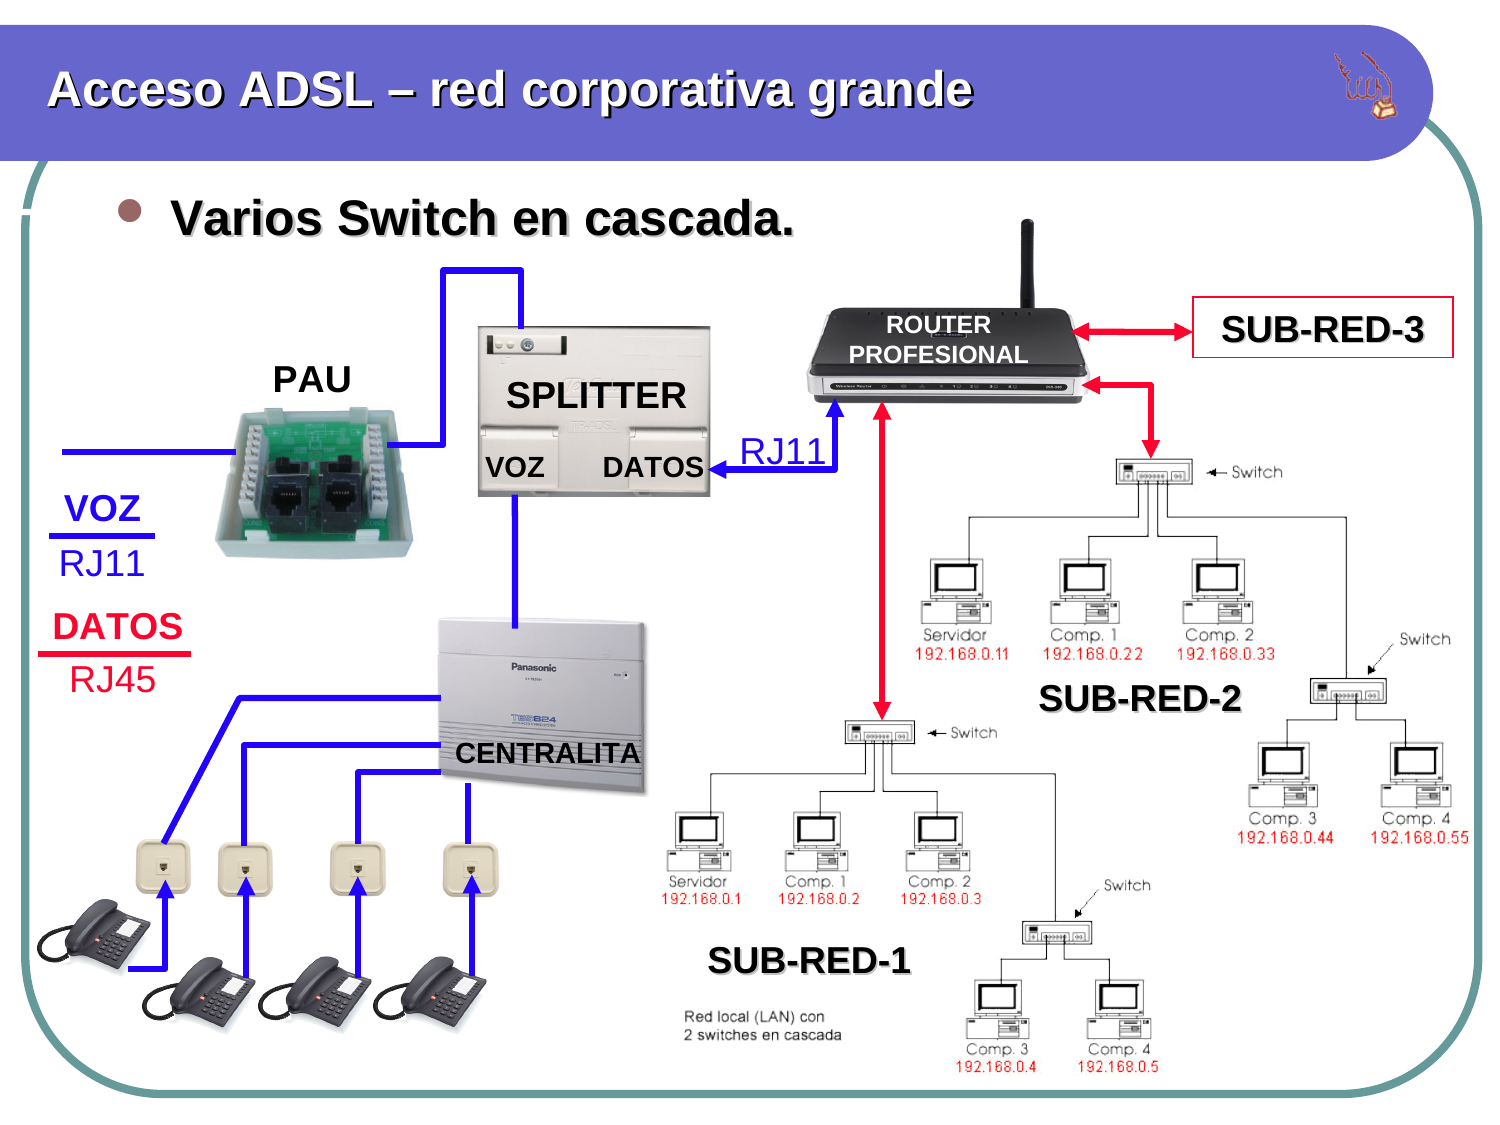

# Acceso ADSL – red corporativa grande
Varios Switch en cascada.
ROUTER PROFESIONAL
RJ11
SUB-RED-1
SPLITTER
VOZ DATOS
PAU
VOZ
DATOS
RJ11
RJ45
CENTRALITA
SUB-RED-3
SUB-RED-2